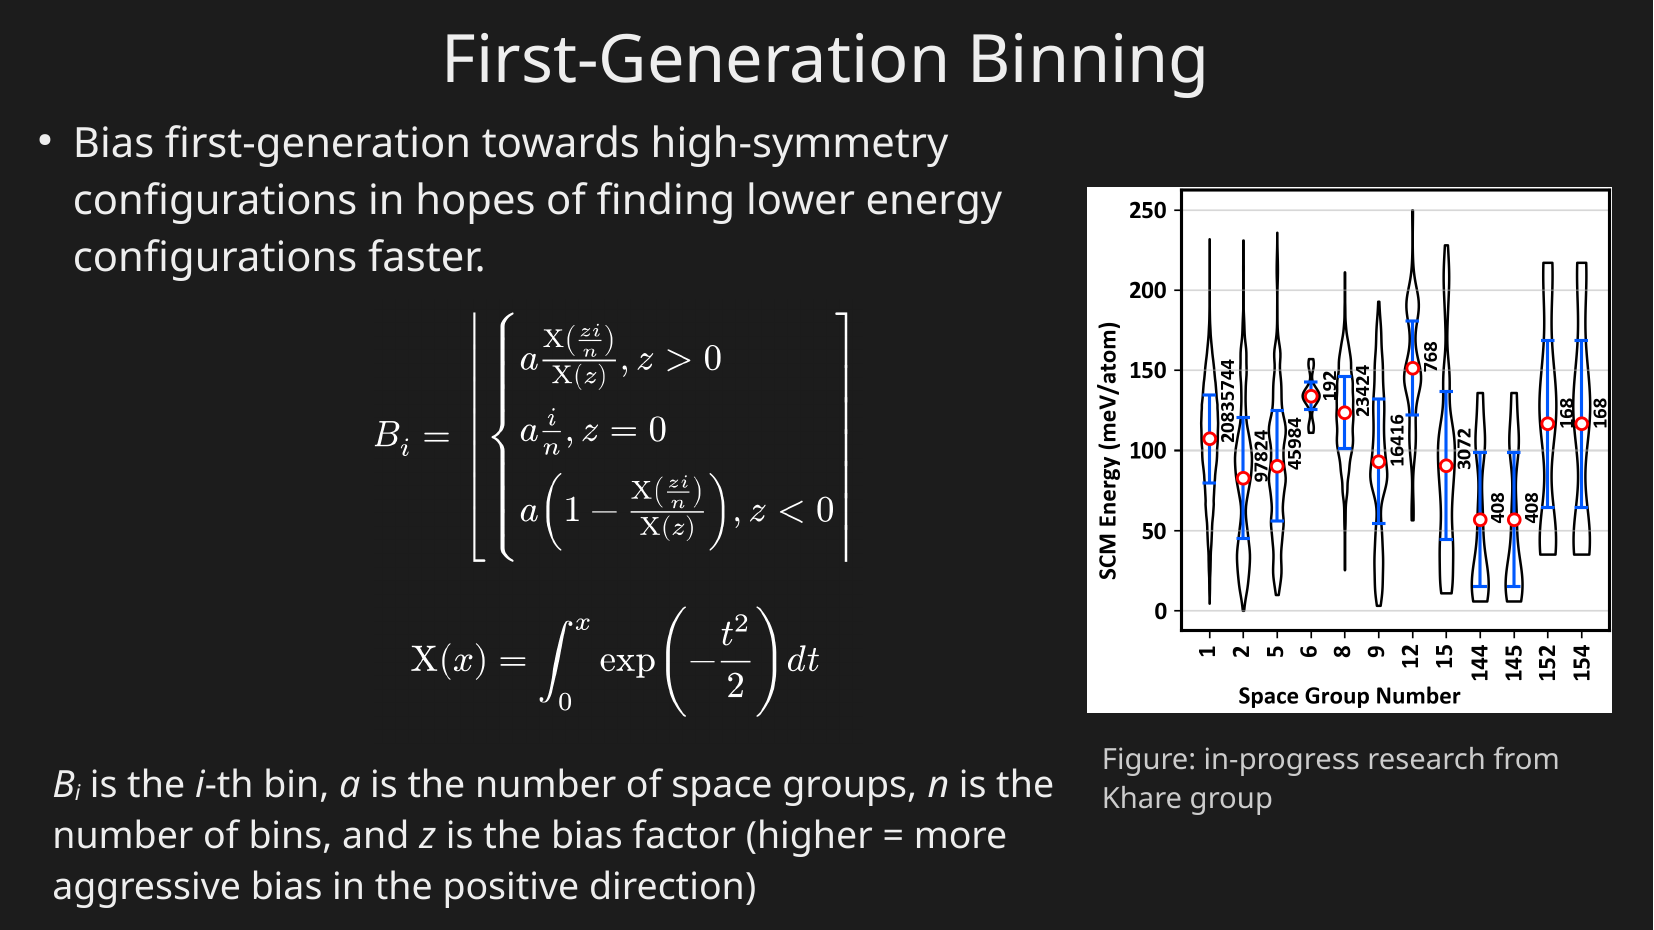

First-Generation Binning
# Bias first-generation towards high-symmetry configurations in hopes of finding lower energy configurations faster.
Figure: in-progress research from Khare group
Bi is the i-th bin, a is the number of space groups, n is the number of bins, and z is the bias factor (higher = more aggressive bias in the positive direction)